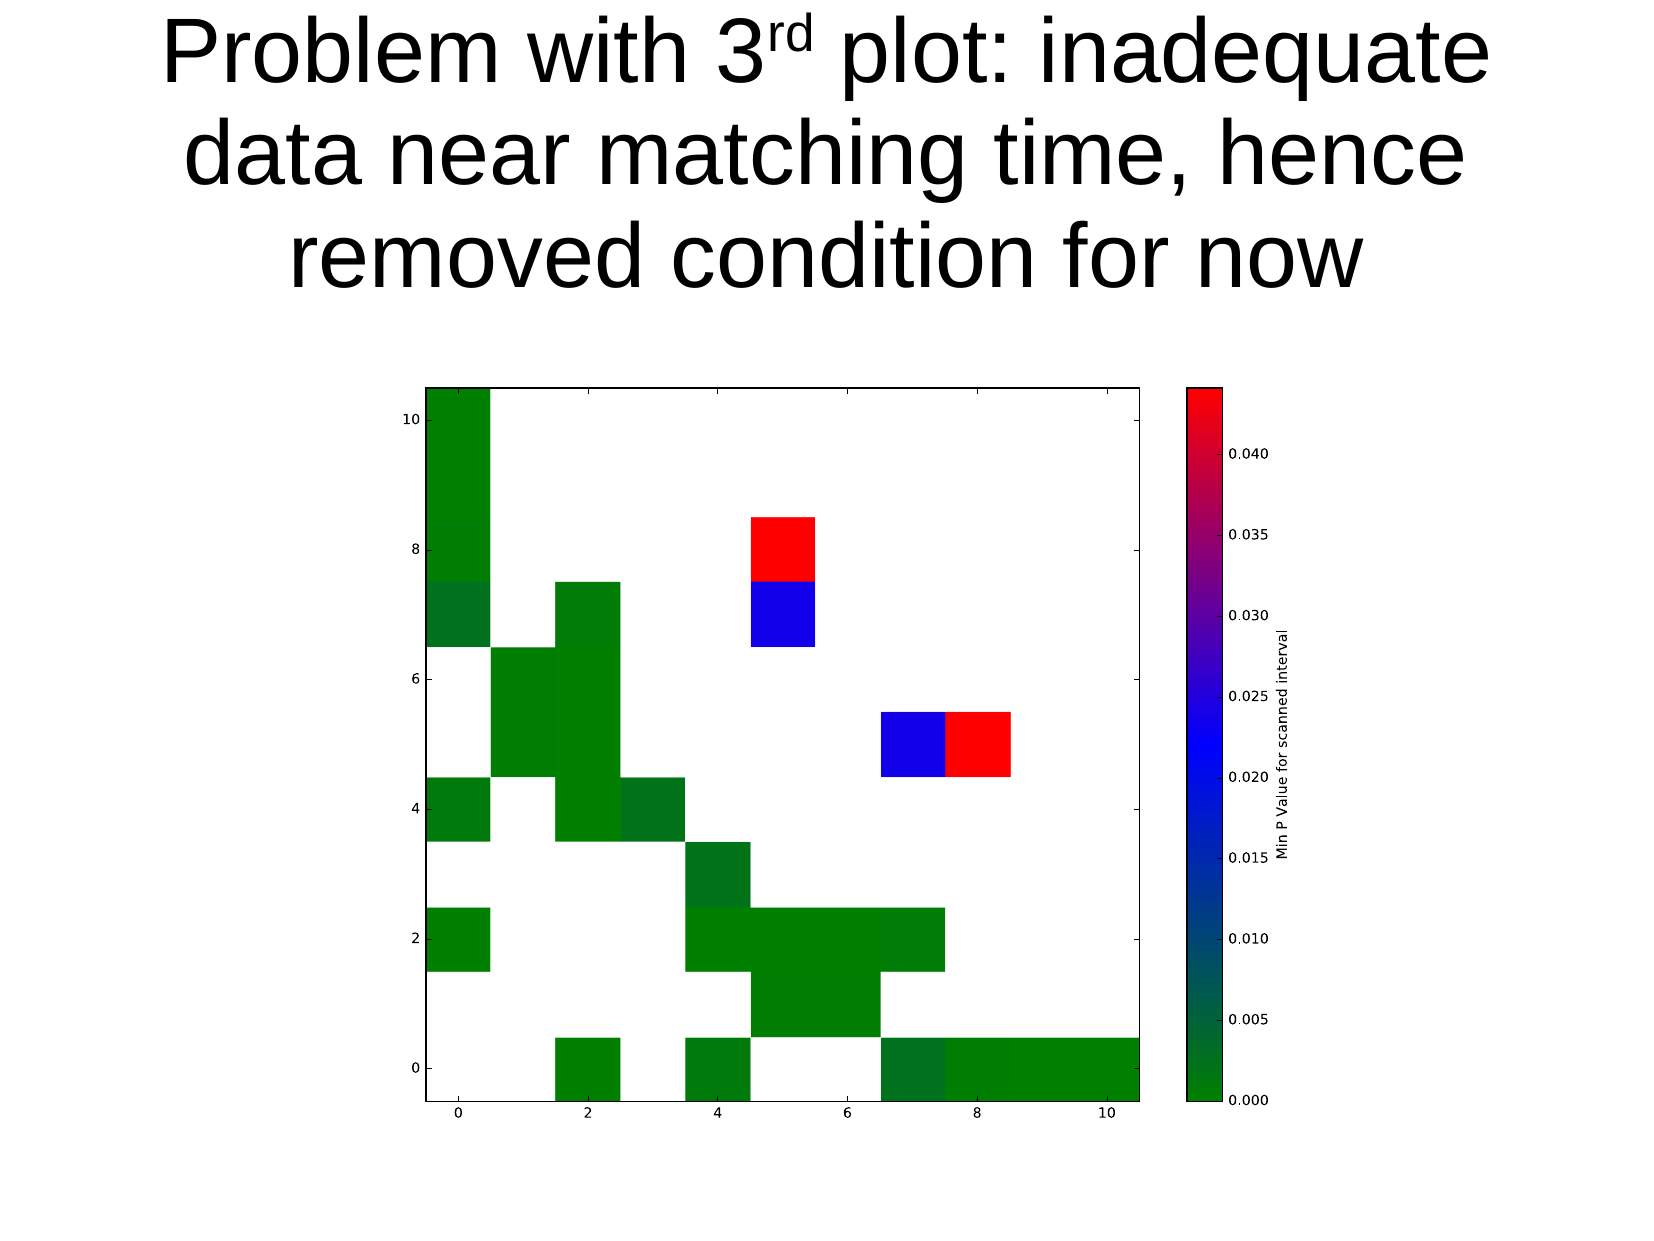

# Problem with 3rd plot: inadequate data near matching time, hence removed condition for now